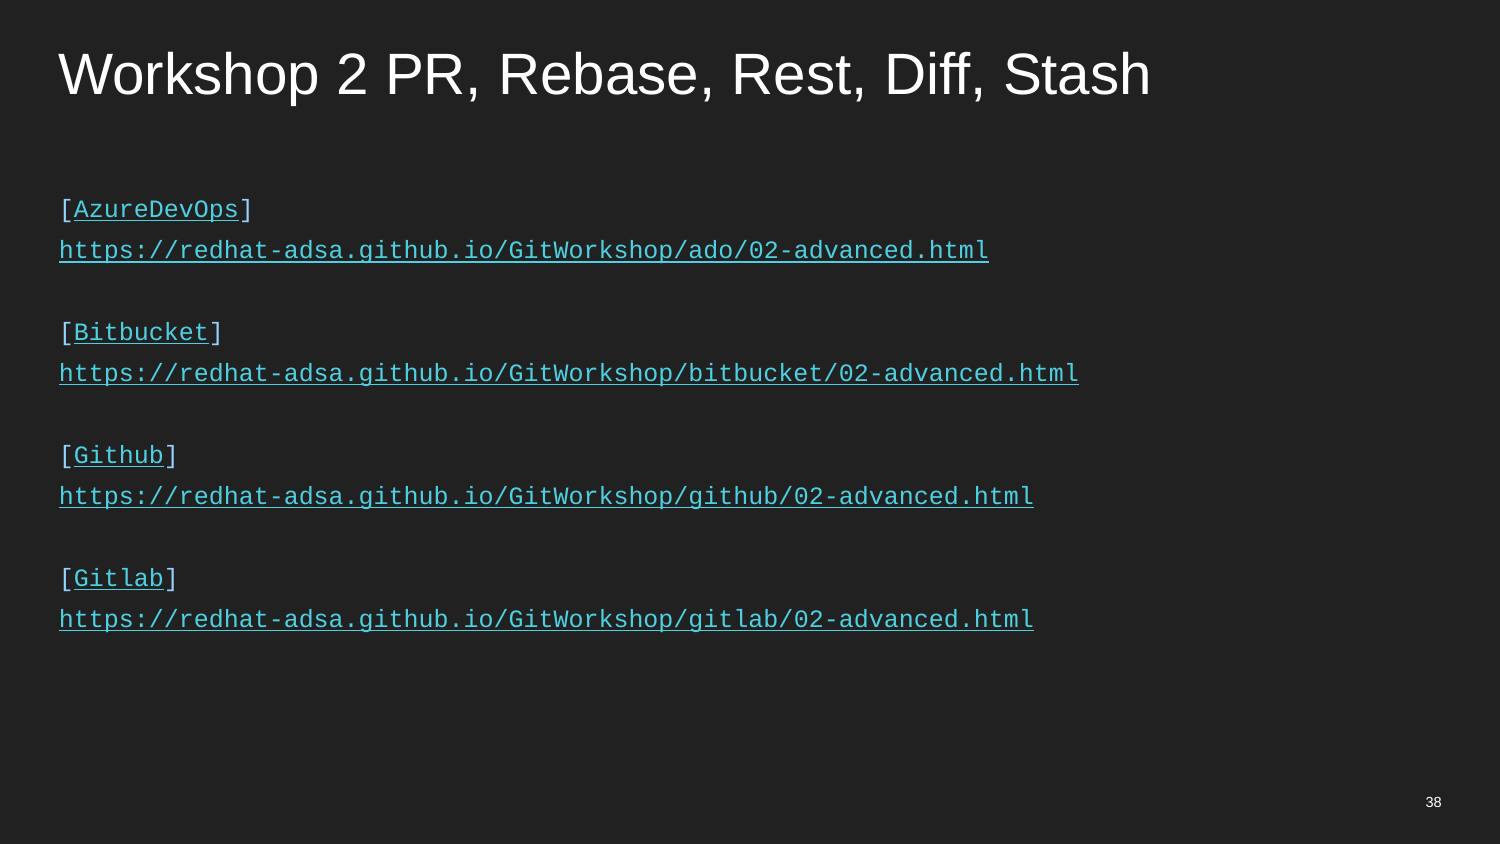

Workshop 2 PR, Rebase, Rest, Diff, Stash
# [AzureDevOps] https://redhat-adsa.github.io/GitWorkshop/ado/02-advanced.html [Bitbucket] https://redhat-adsa.github.io/GitWorkshop/bitbucket/02-advanced.html [Github] https://redhat-adsa.github.io/GitWorkshop/github/02-advanced.html [Gitlab] https://redhat-adsa.github.io/GitWorkshop/gitlab/02-advanced.html